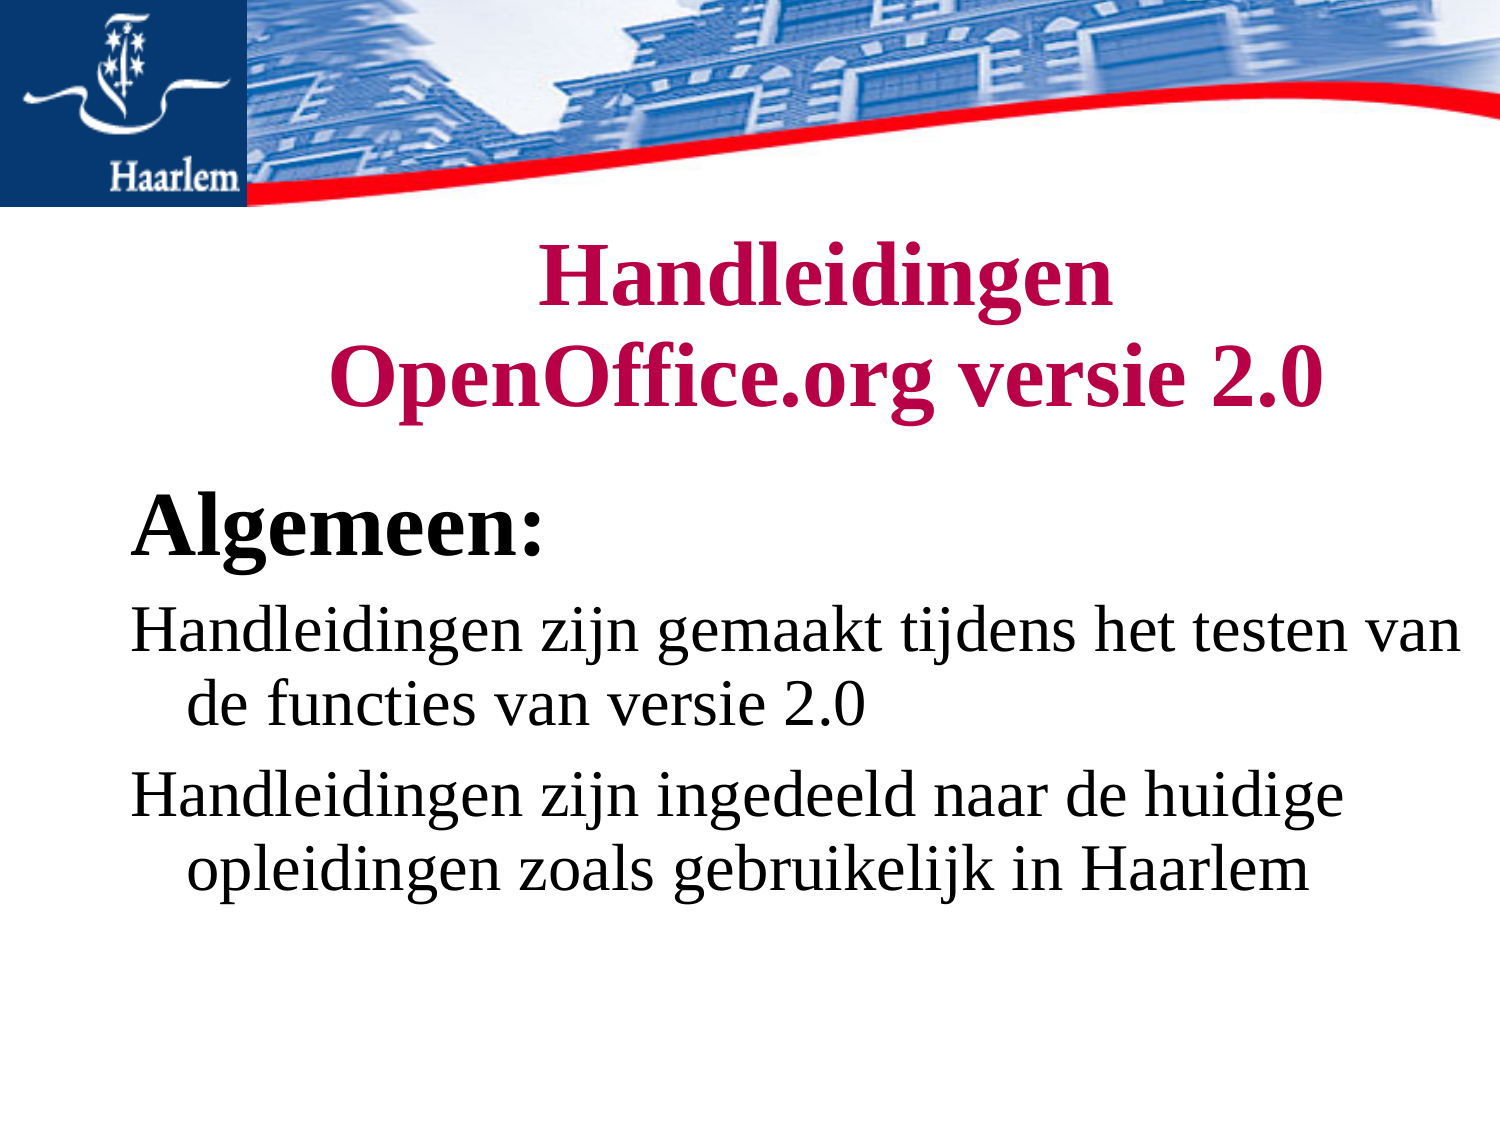

# Handleidingen OpenOffice.org versie 2.0
Algemeen:
Handleidingen zijn gemaakt tijdens het testen van de functies van versie 2.0
Handleidingen zijn ingedeeld naar de huidige opleidingen zoals gebruikelijk in Haarlem